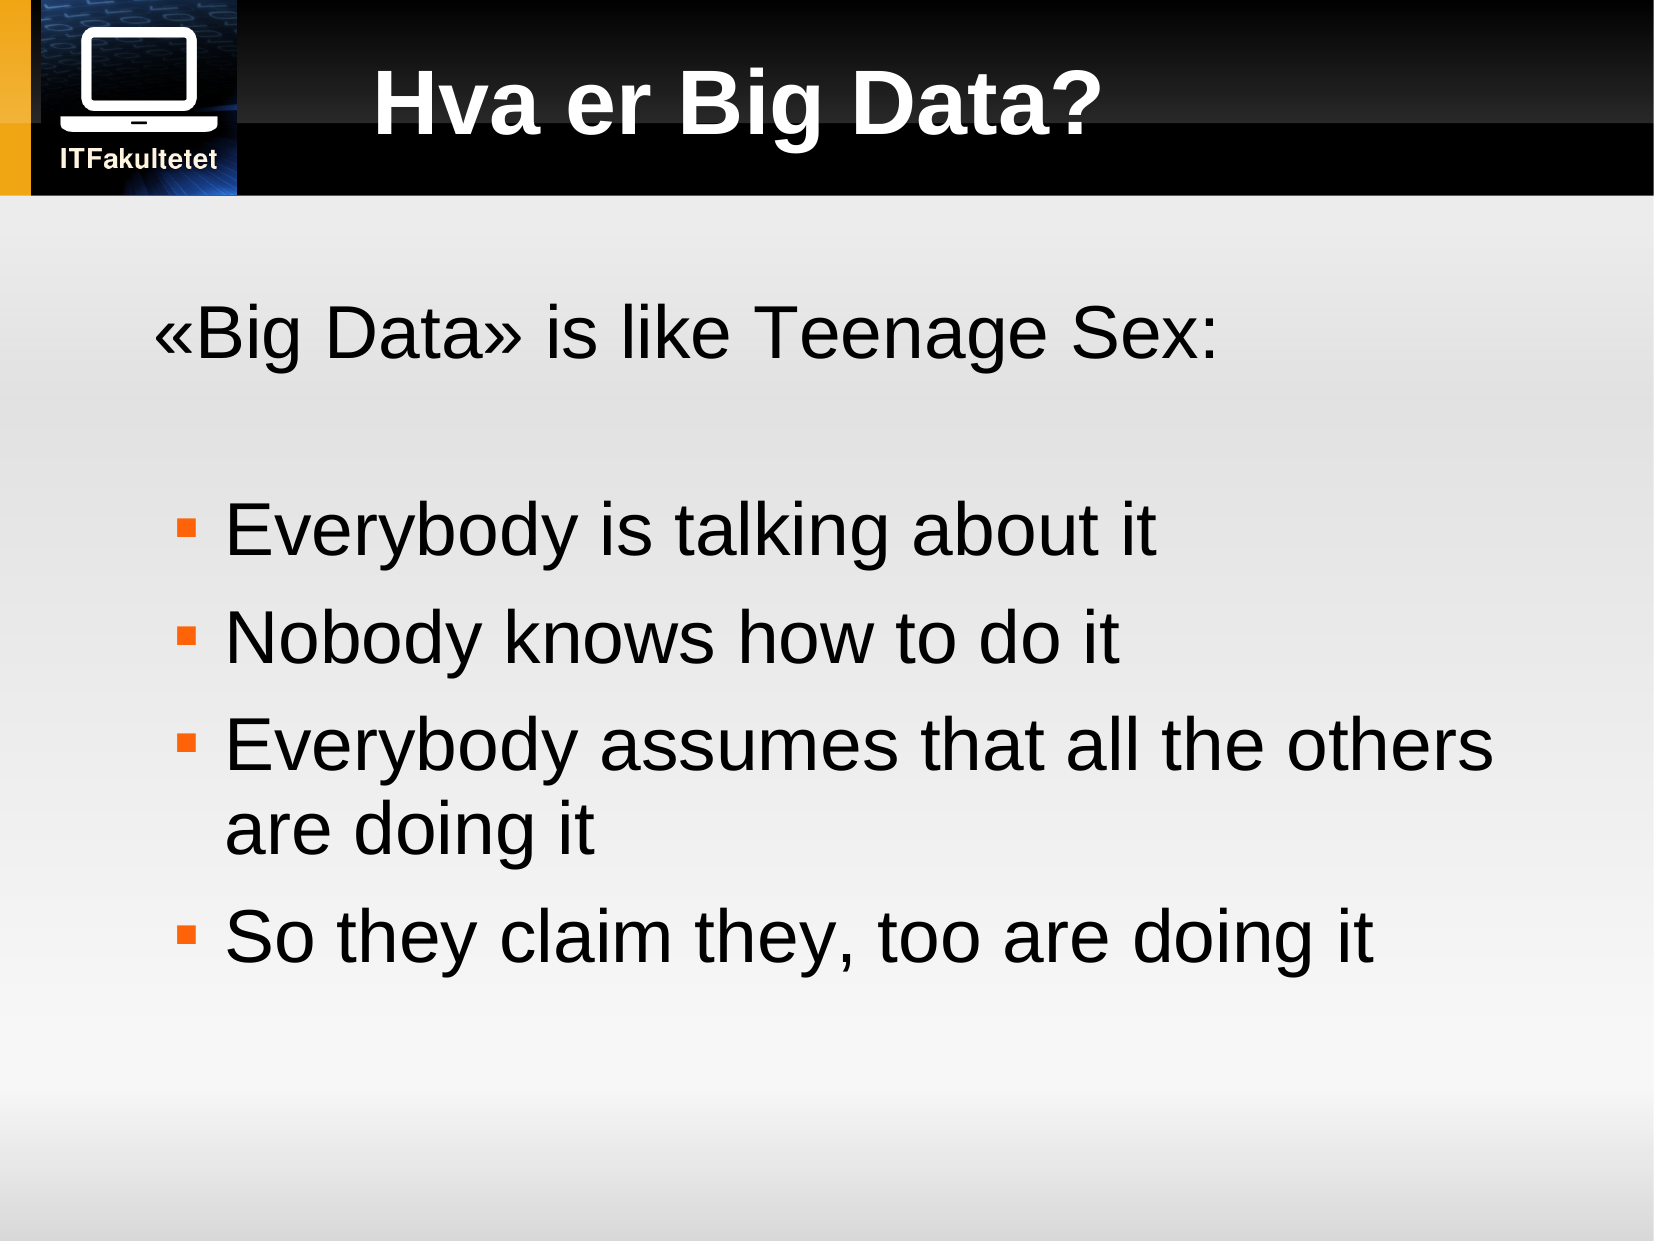

# Hva er Big Data?
«Big Data» is like Teenage Sex:
Everybody is talking about it
Nobody knows how to do it
Everybody assumes that all the others are doing it
So they claim they, too are doing it